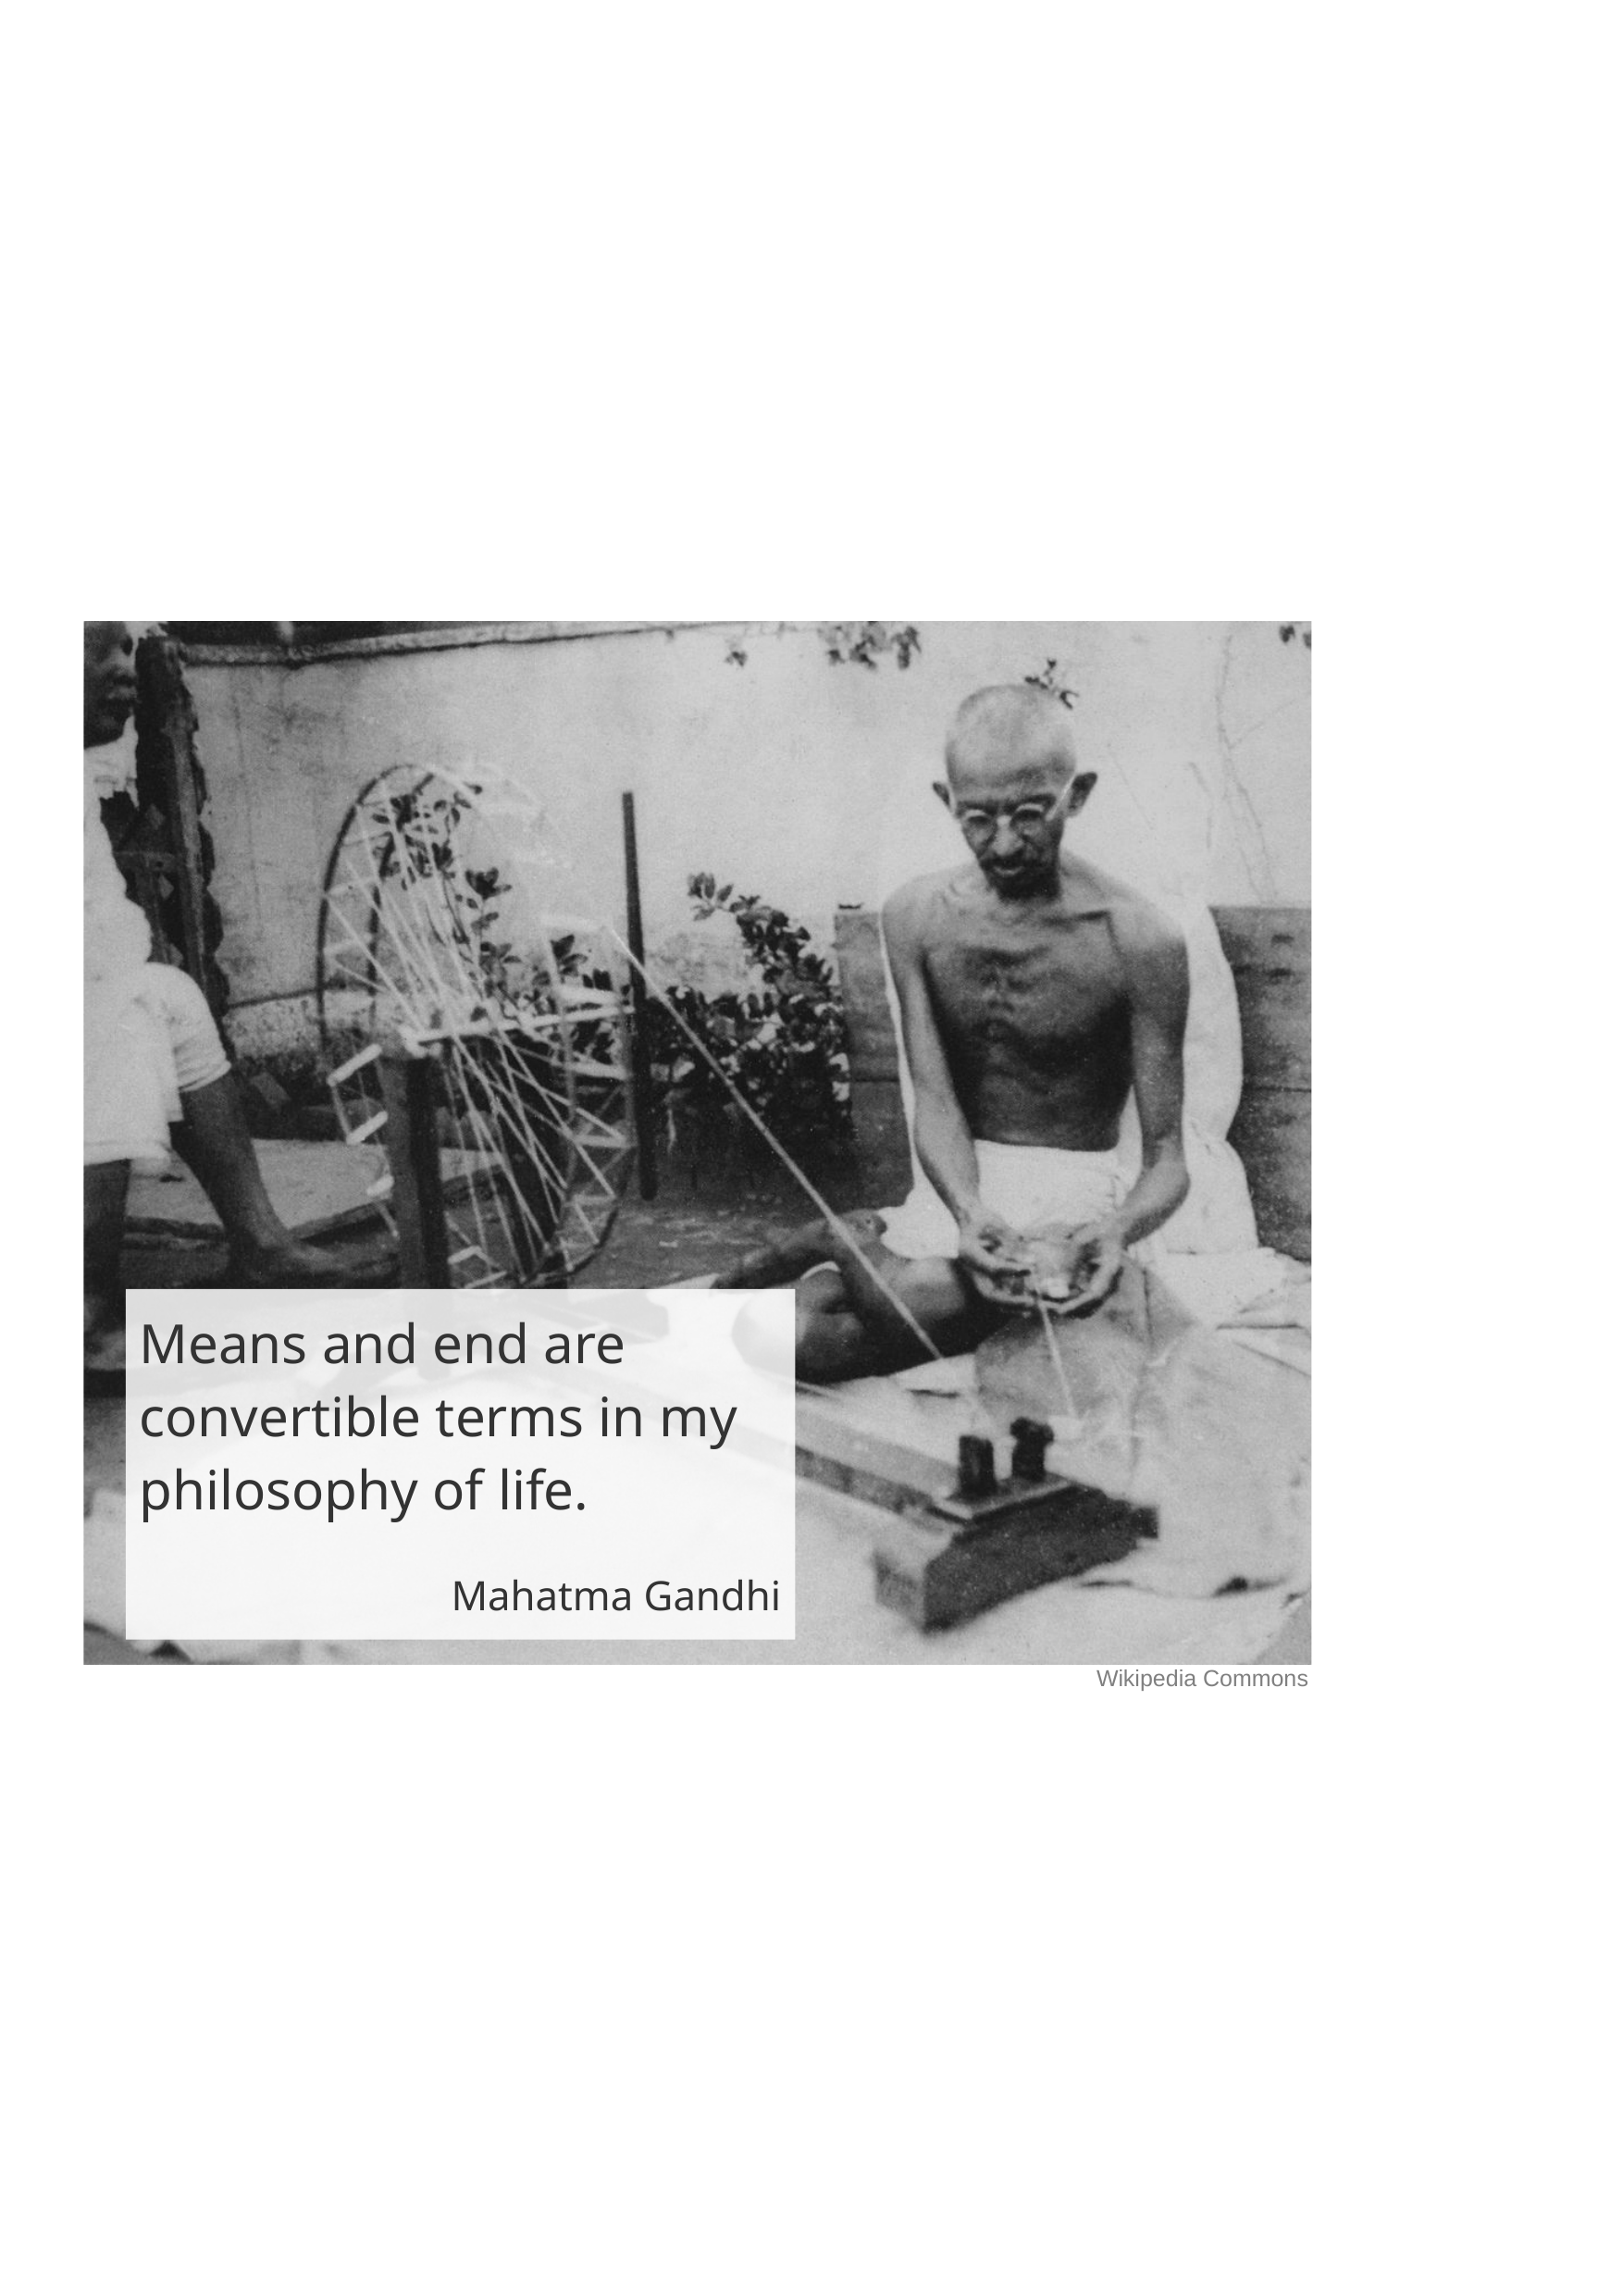

Means and end are convertible terms in my philosophy of life.
Mahatma Gandhi
Wikipedia Commons